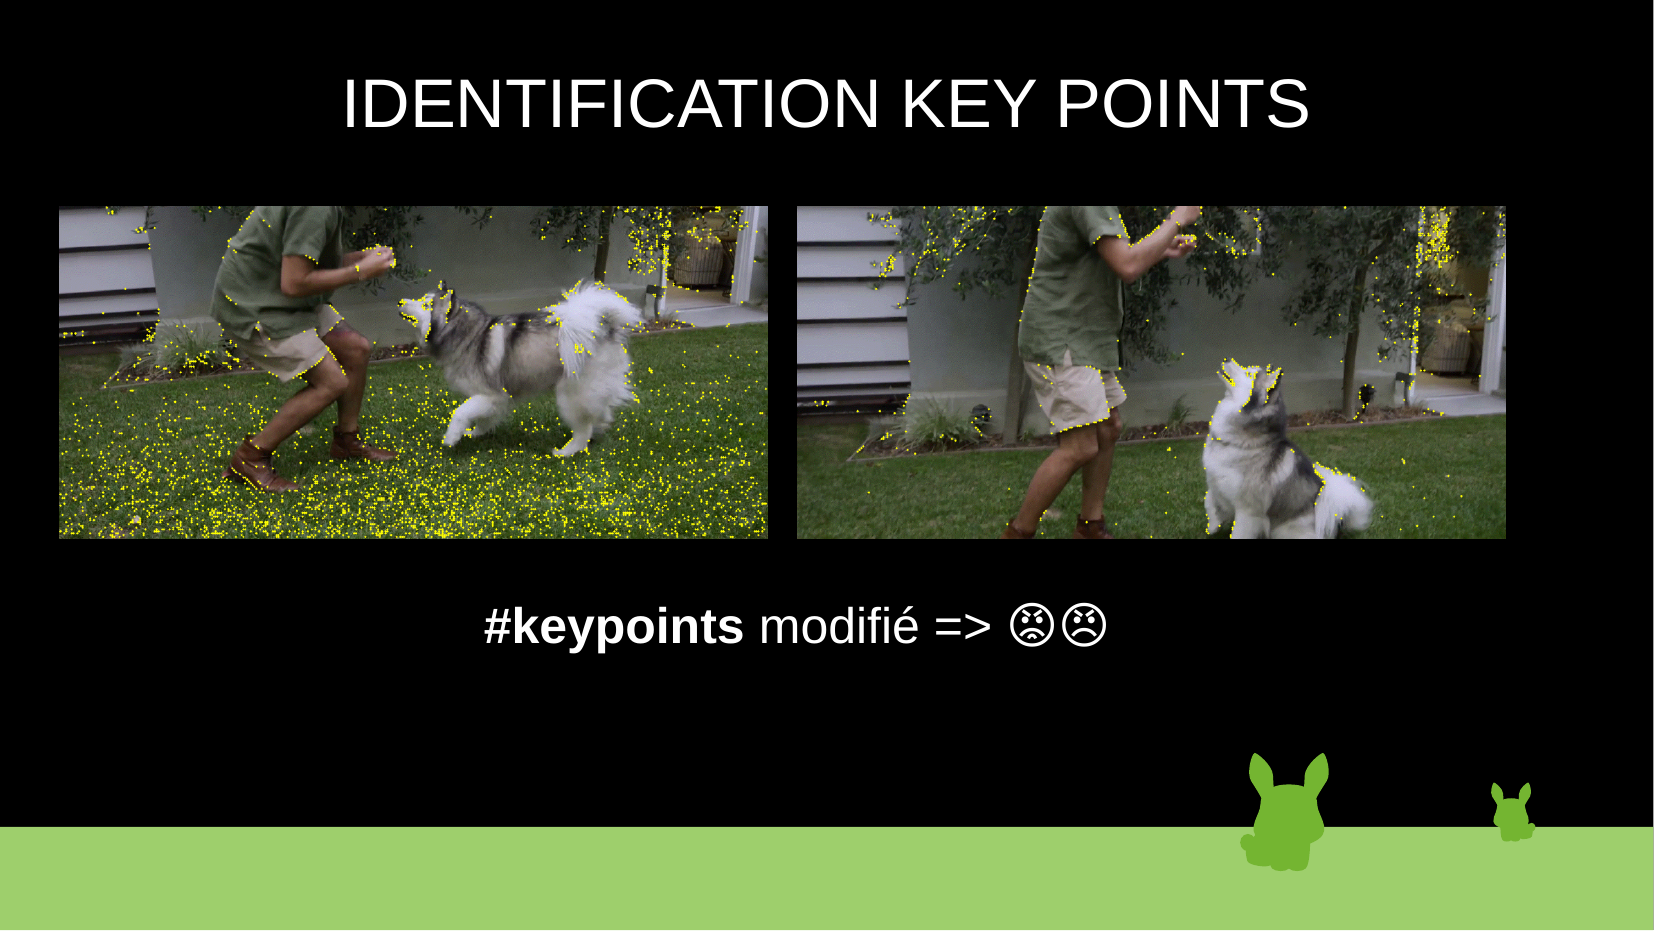

# IDENTIFICATION KEY POINTS
#keypoints modifié => 👿🤬😡😠💢😤